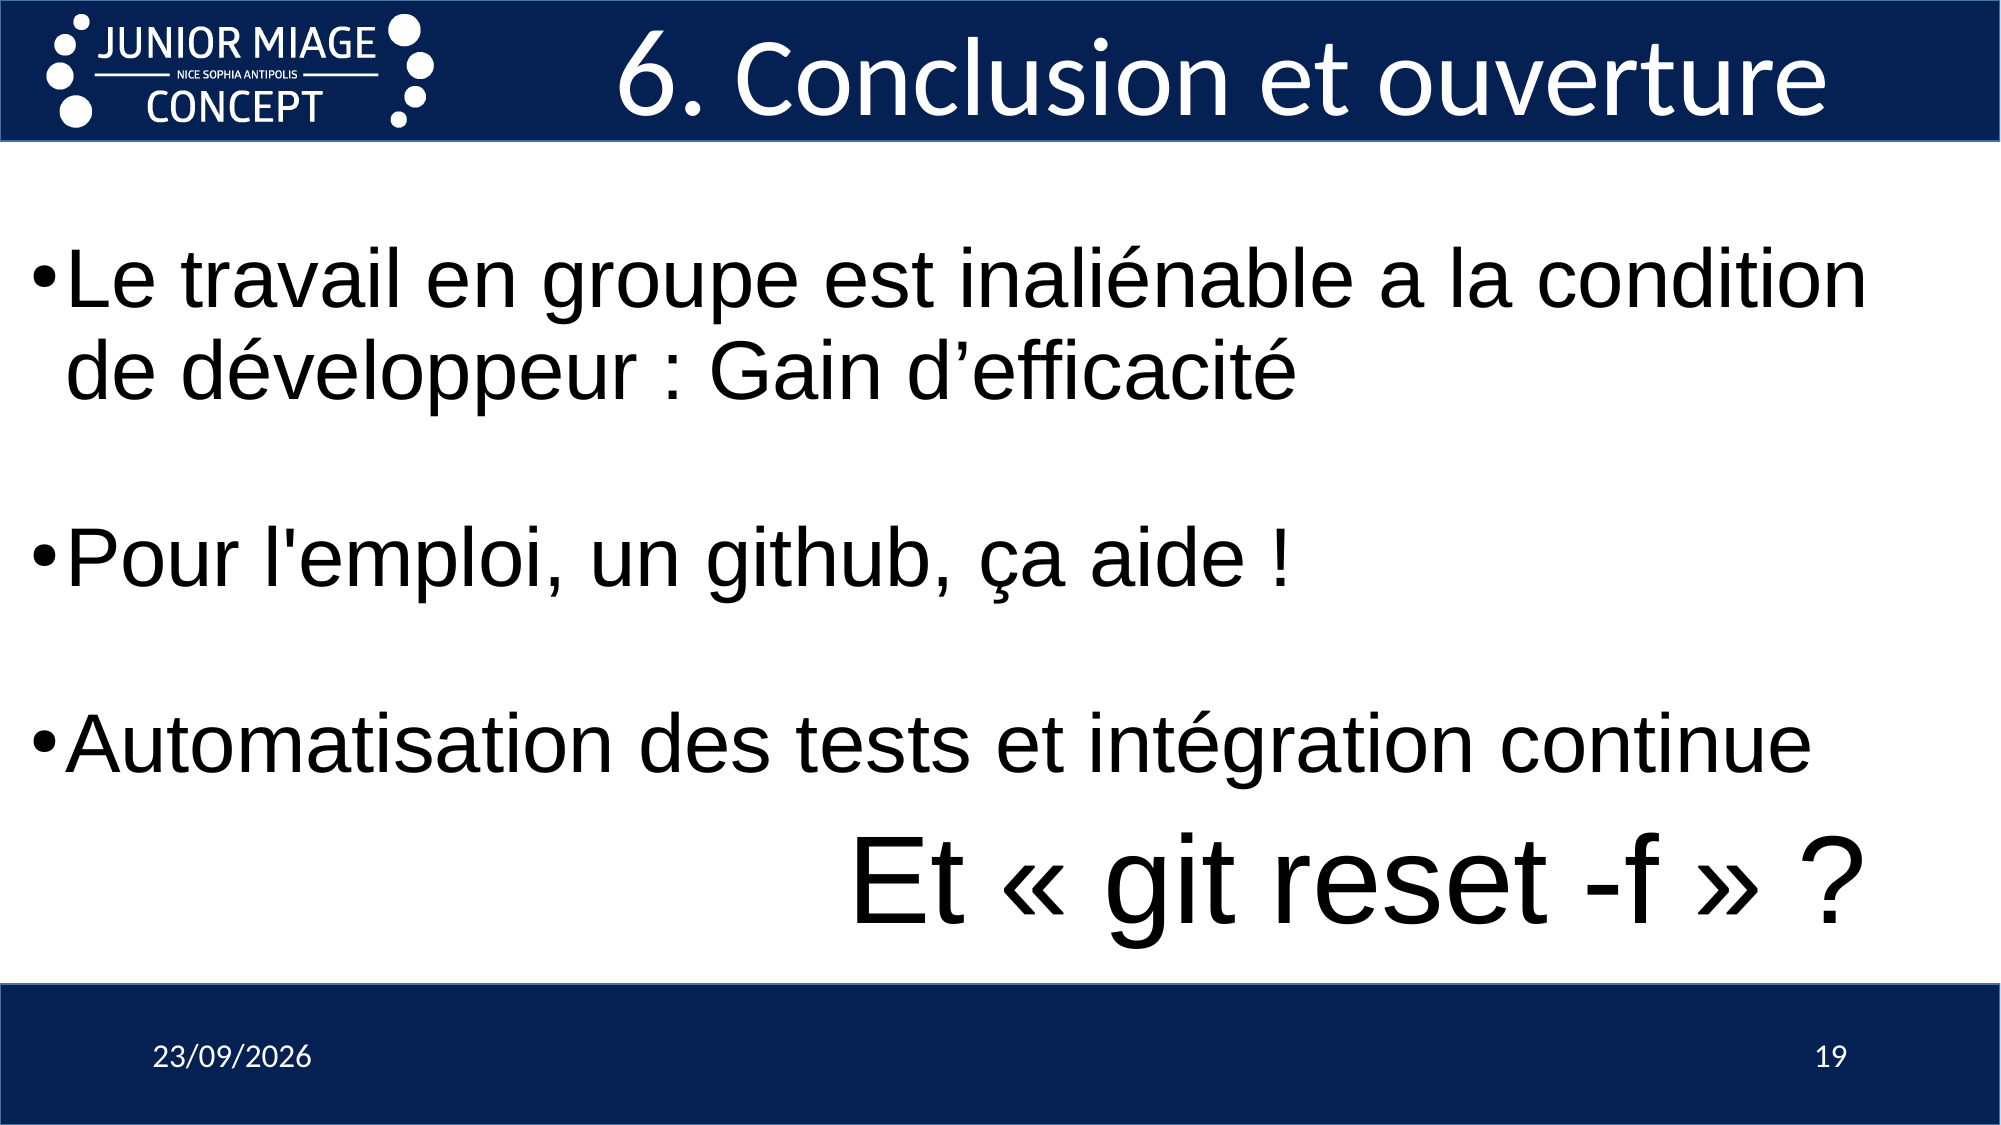

6. Conclusion et ouverture
Le travail en groupe est inaliénable a la condition de développeur : Gain d’efficacité
Pour l'emploi, un github, ça aide !
Automatisation des tests et intégration continue
Et « git reset -f » ?